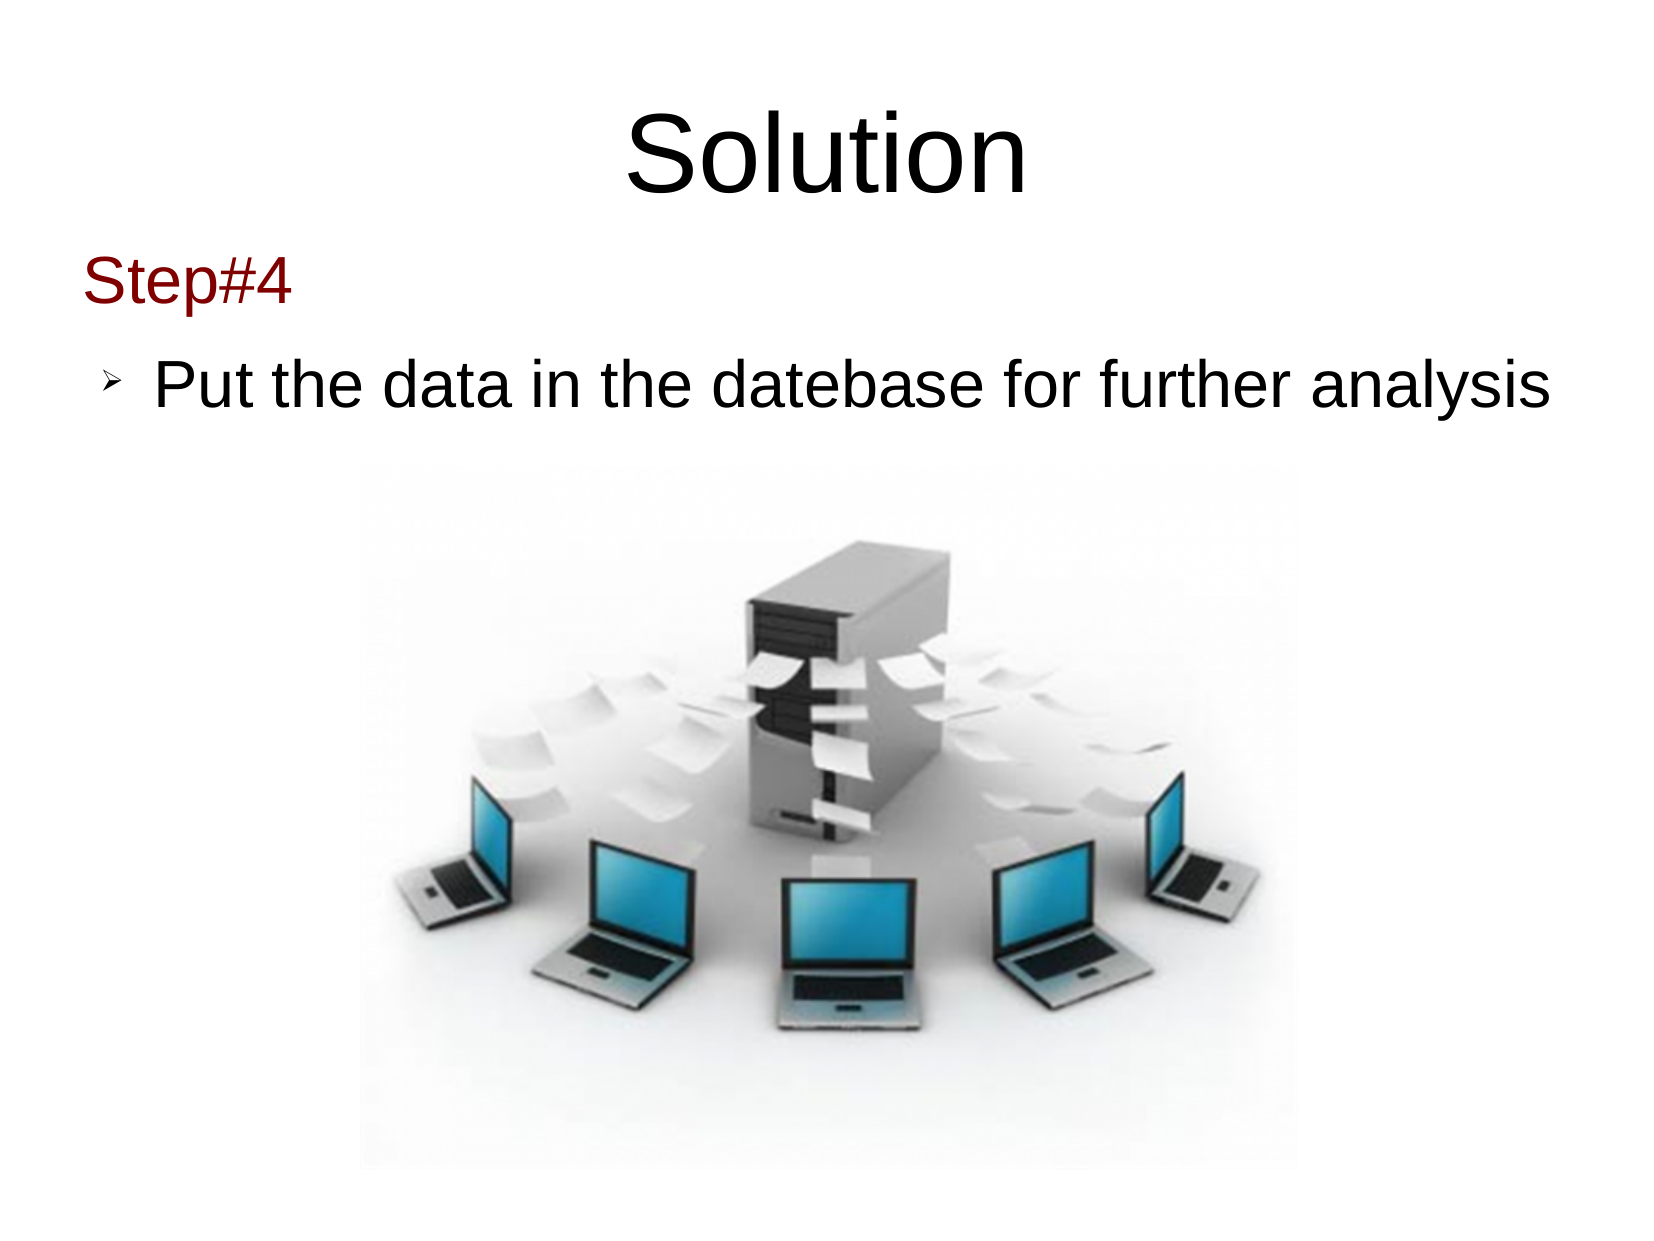

# Solution
Step#4
Put the data in the datebase for further analysis